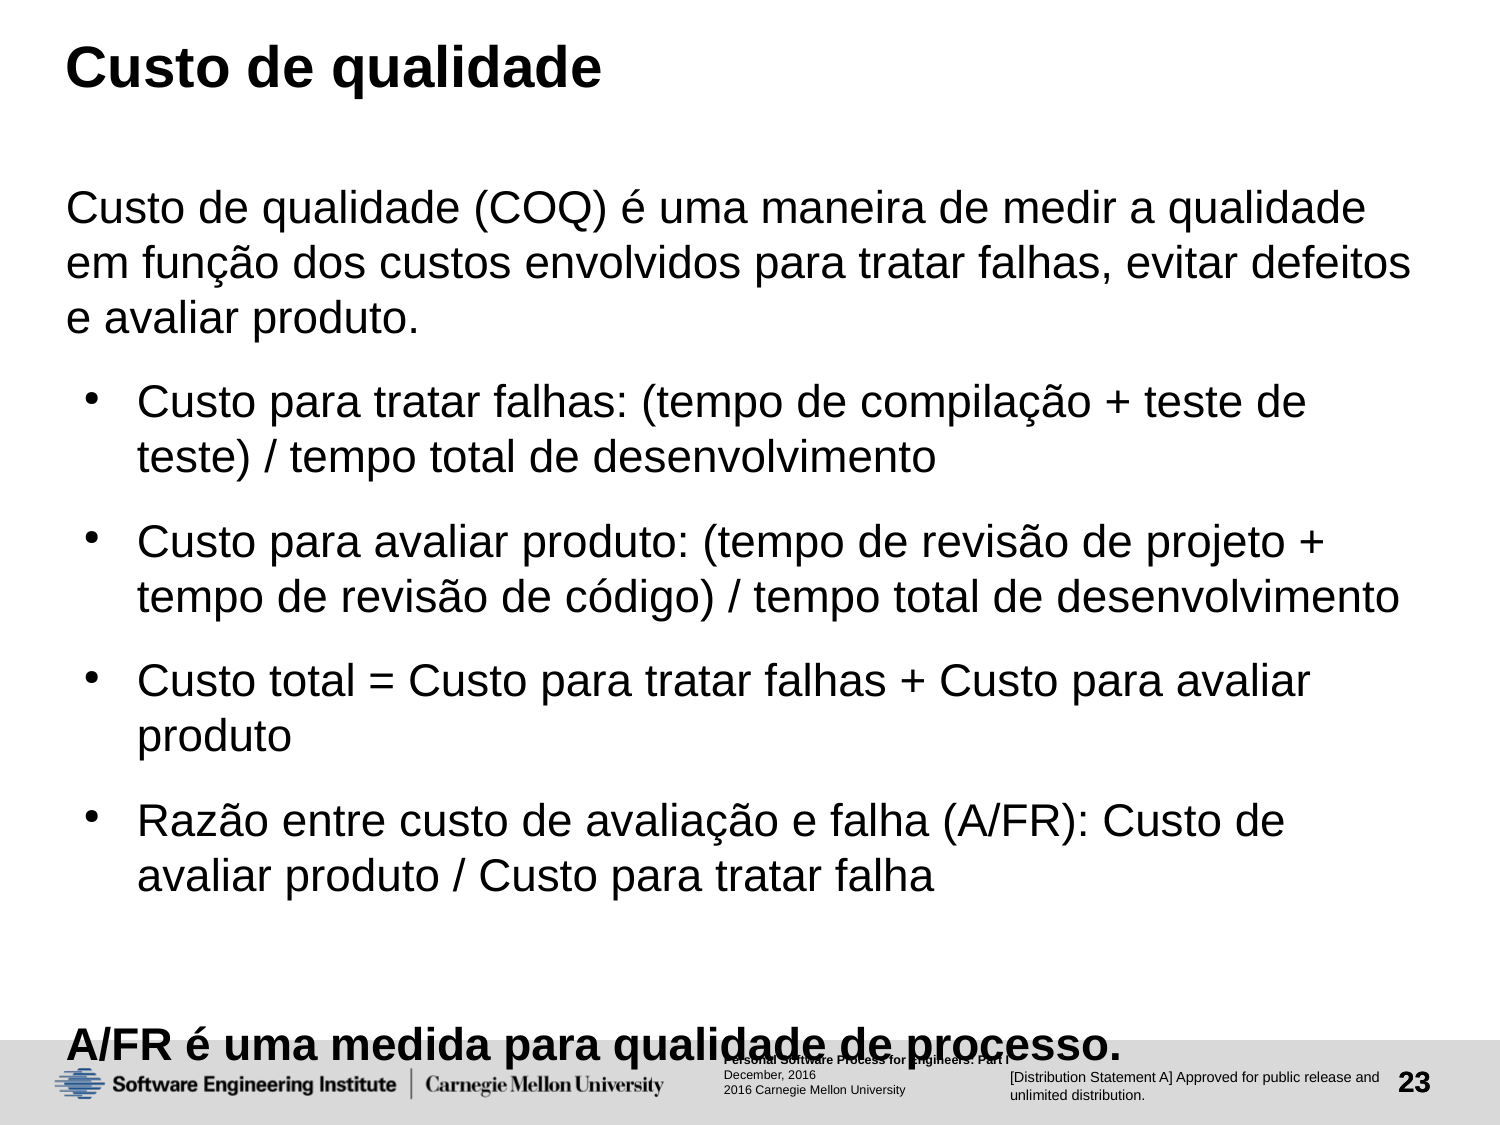

# Custo de qualidade
Custo de qualidade (COQ) é uma maneira de medir a qualidade em função dos custos envolvidos para tratar falhas, evitar defeitos e avaliar produto.
Custo para tratar falhas: (tempo de compilação + teste de teste) / tempo total de desenvolvimento
Custo para avaliar produto: (tempo de revisão de projeto + tempo de revisão de código) / tempo total de desenvolvimento
Custo total = Custo para tratar falhas + Custo para avaliar produto
Razão entre custo de avaliação e falha (A/FR): Custo de avaliar produto / Custo para tratar falha
A/FR é uma medida para qualidade de processo.